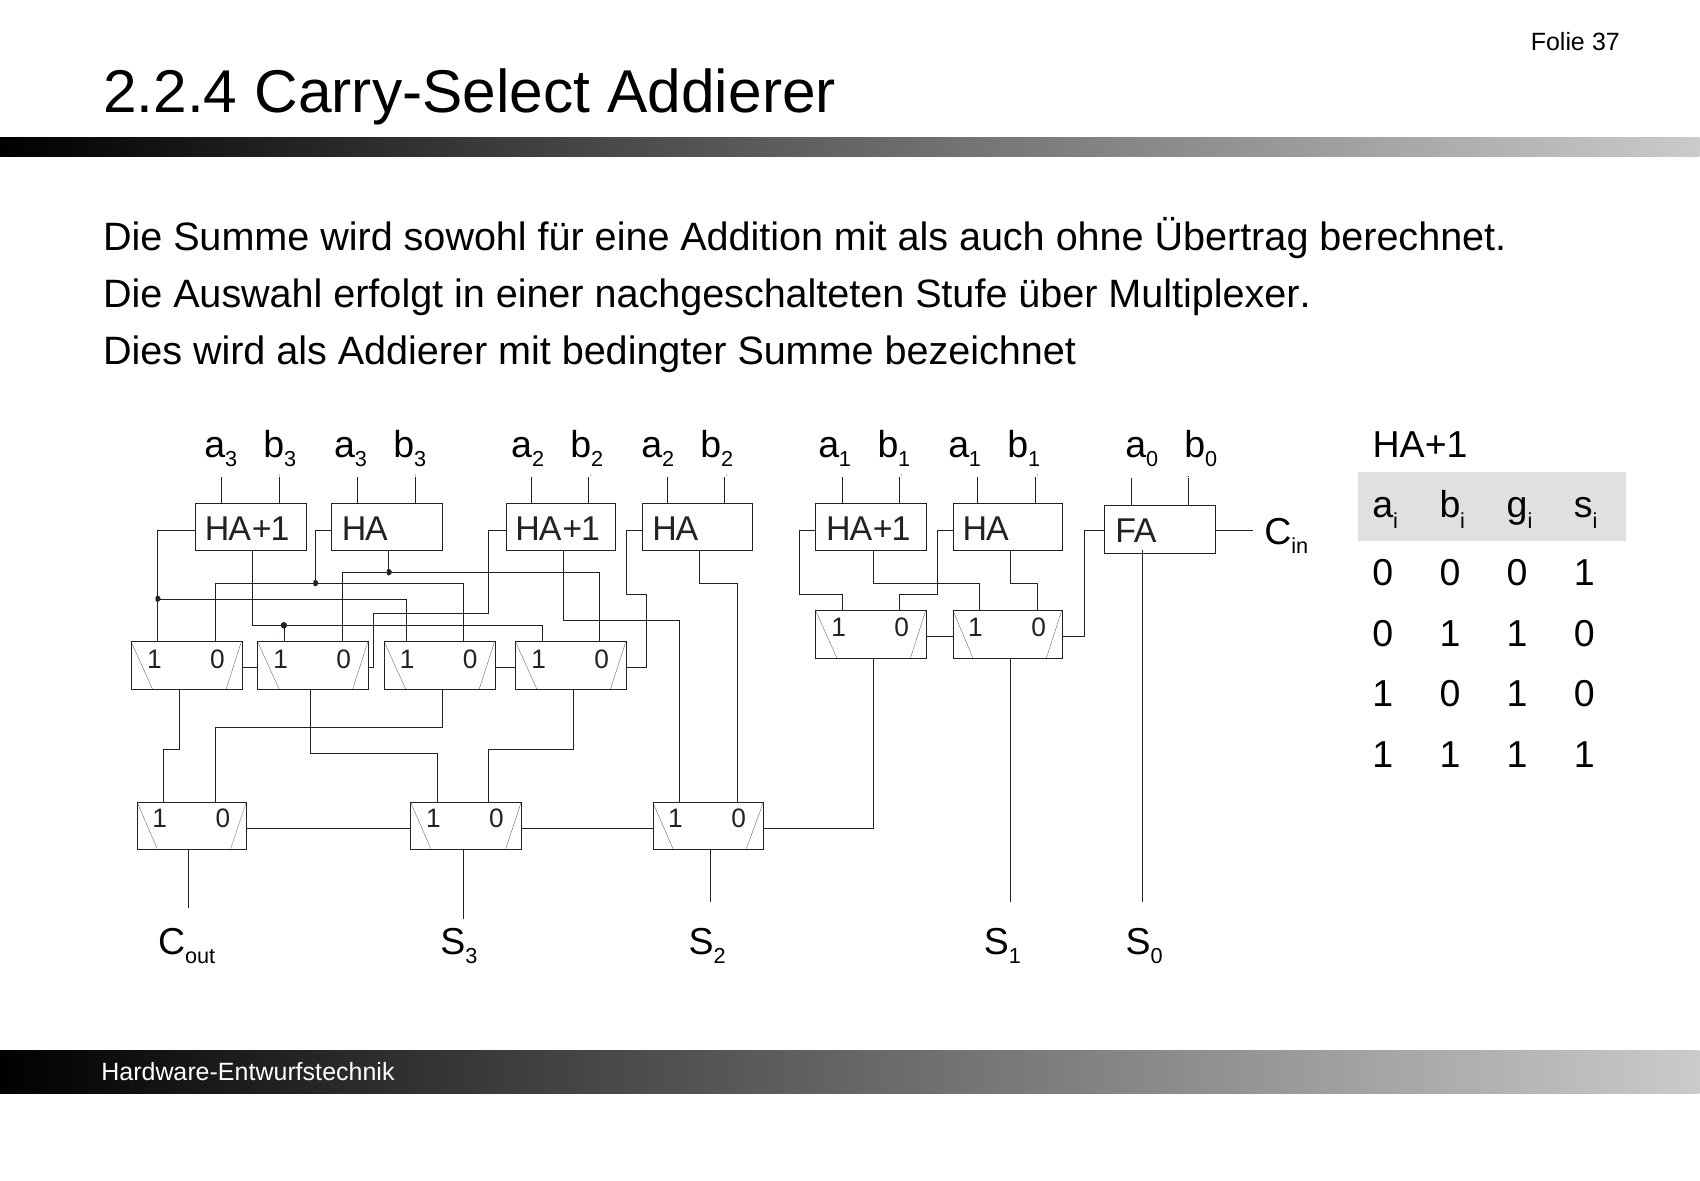

# 2.2.4 Carry-Select Addierer
Die Summe wird sowohl für eine Addition mit als auch ohne Übertrag berechnet.
Die Auswahl erfolgt in einer nachgeschalteten Stufe über Multiplexer.
Dies wird als Addierer mit bedingter Summe bezeichnet
a3
b3
a3
b3
a2
b2
a2
b2
a1
b1
a1
b1
a0
b0
HA+1
| ai | bi | gi | si |
| --- | --- | --- | --- |
| 0 | 0 | 0 | 1 |
| 0 | 1 | 1 | 0 |
| 1 | 0 | 1 | 0 |
| 1 | 1 | 1 | 1 |
Cin
Cout
S3
S2
S1
S0